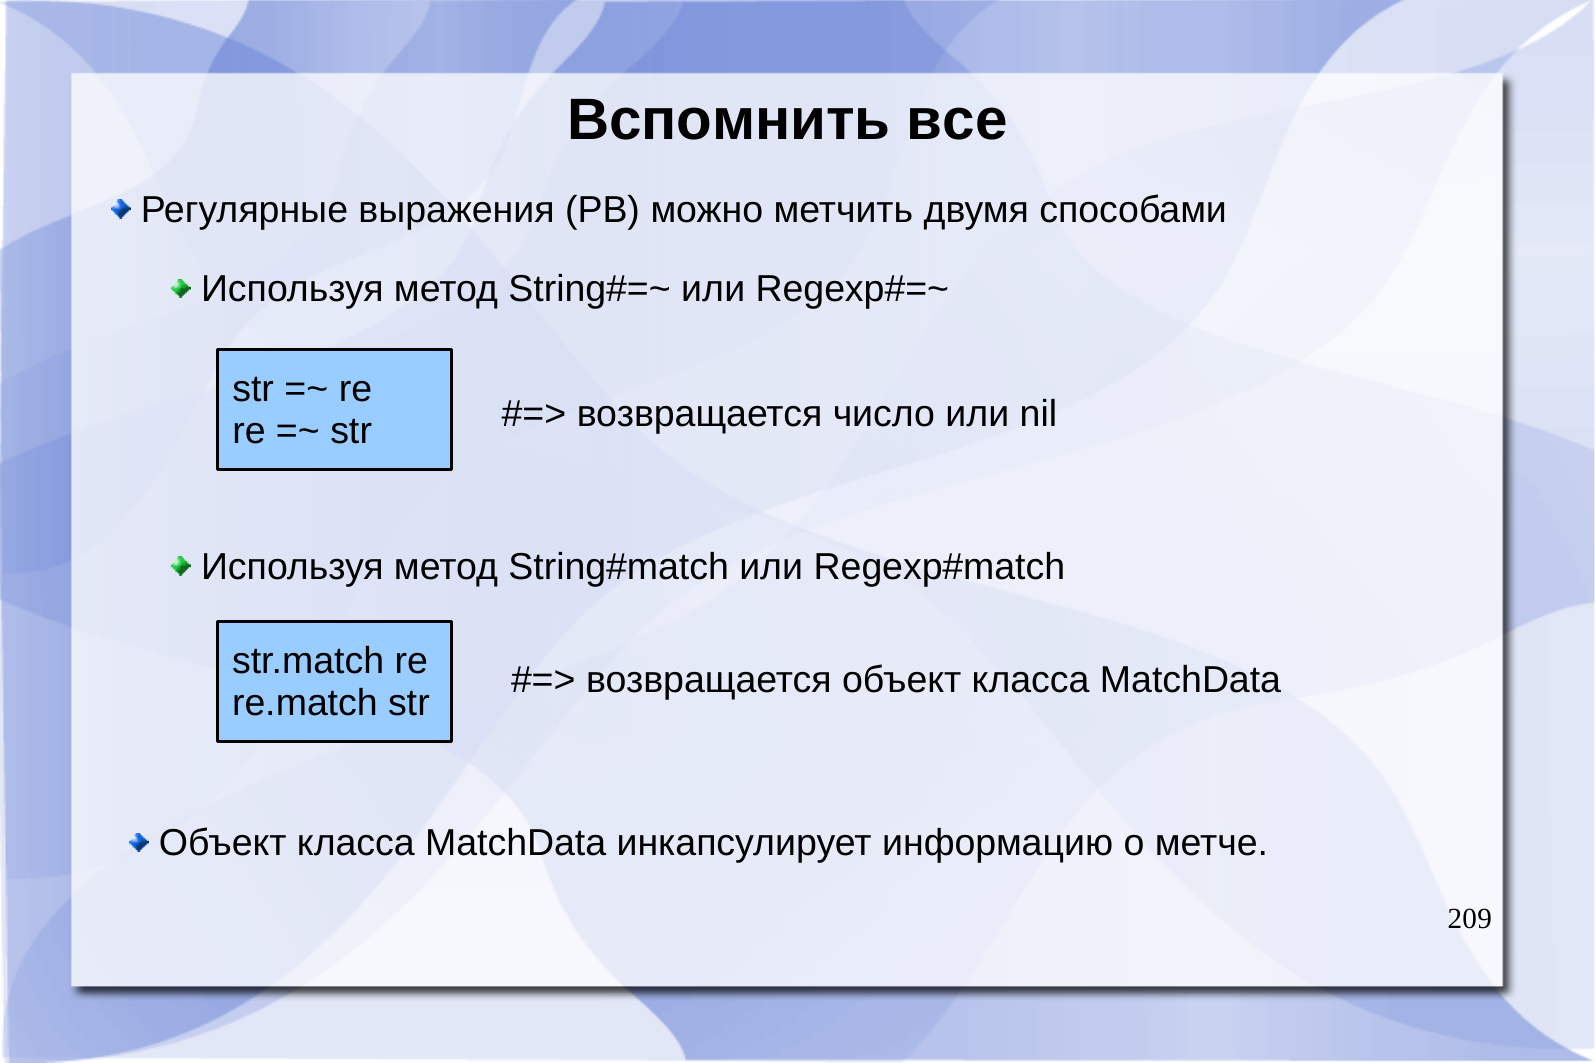

# Вспомнить все
 Регулярные выражения (РВ) можно метчить двумя способами
 Используя метод String#=~ или Regexp#=~
str =~ re
re =~ str
#=> возвращается число или nil
 Используя метод String#match или Regexp#match
str.match re
re.match str
#=> возвращается объект класса MatchData
 Объект класса MatchData инкапсулирует информацию о метче.
209